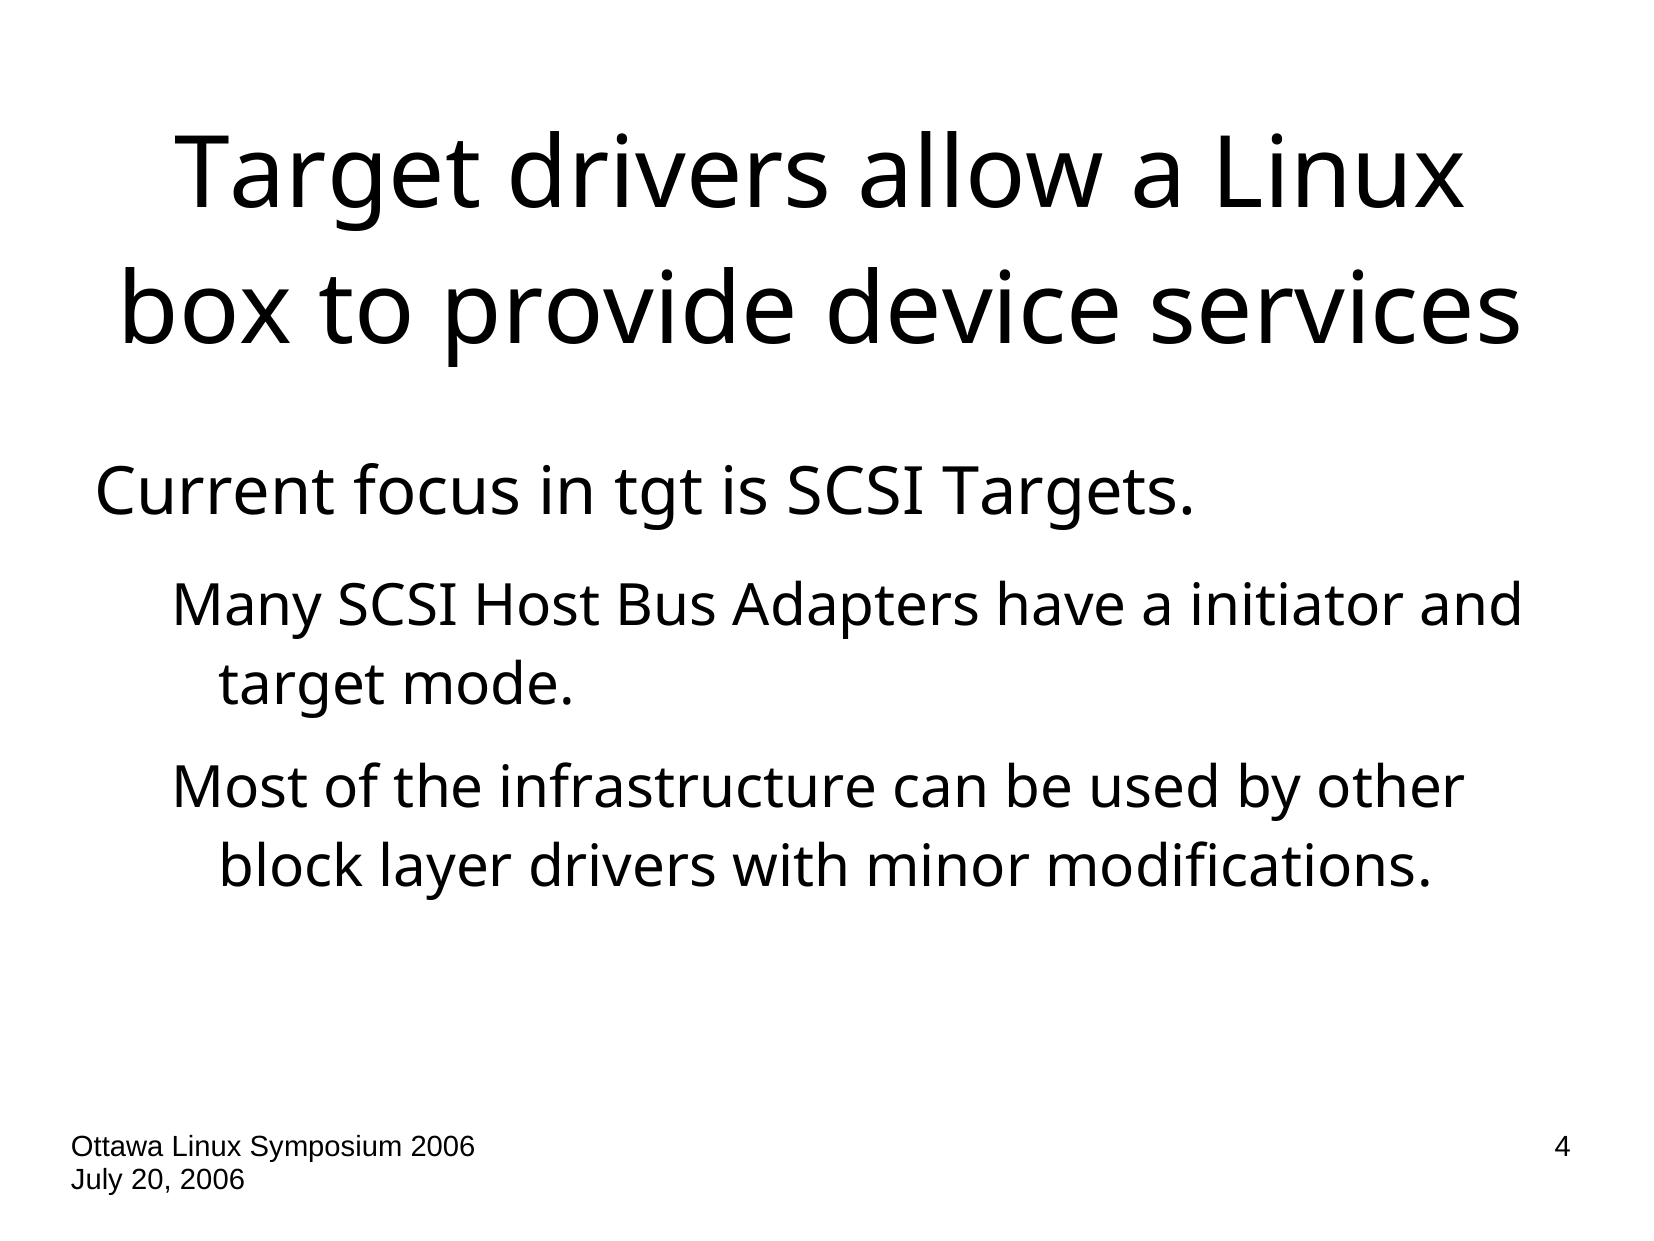

# Target drivers allow a Linux box to provide device services
Current focus in tgt is SCSI Targets.
Many SCSI Host Bus Adapters have a initiator and target mode.
Most of the infrastructure can be used by other block layer drivers with minor modifications.
4